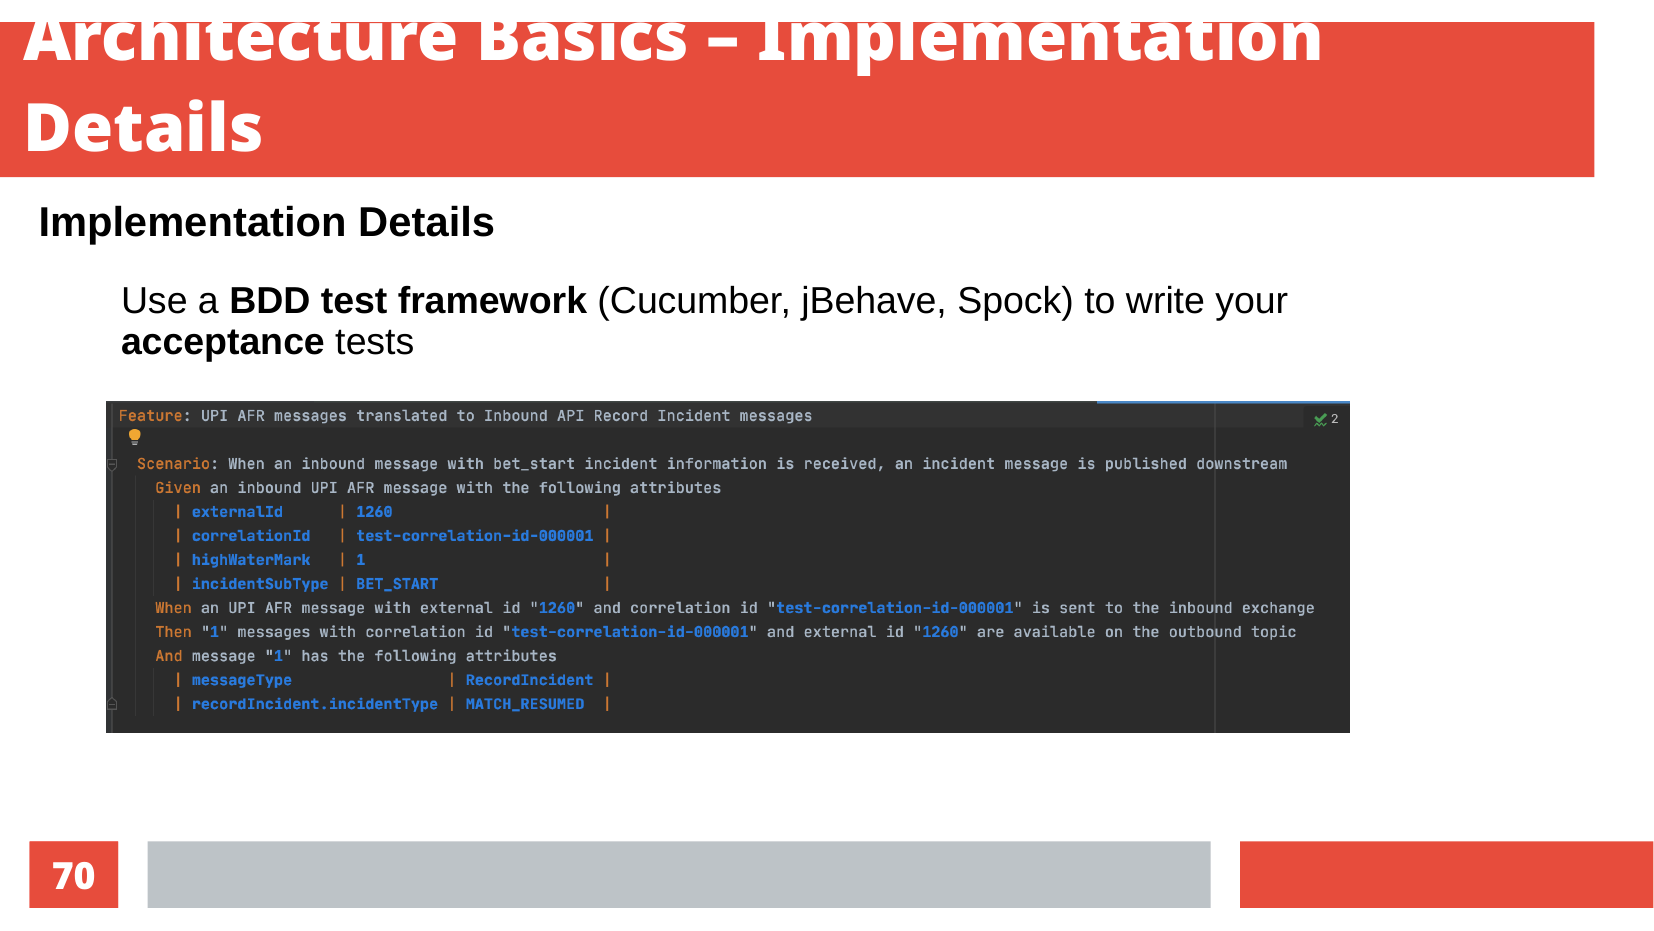

# Architecture Basics – Implementation Details
Implementation Details
Use a BDD test framework (Cucumber, jBehave, Spock) to write your
acceptance tests
70